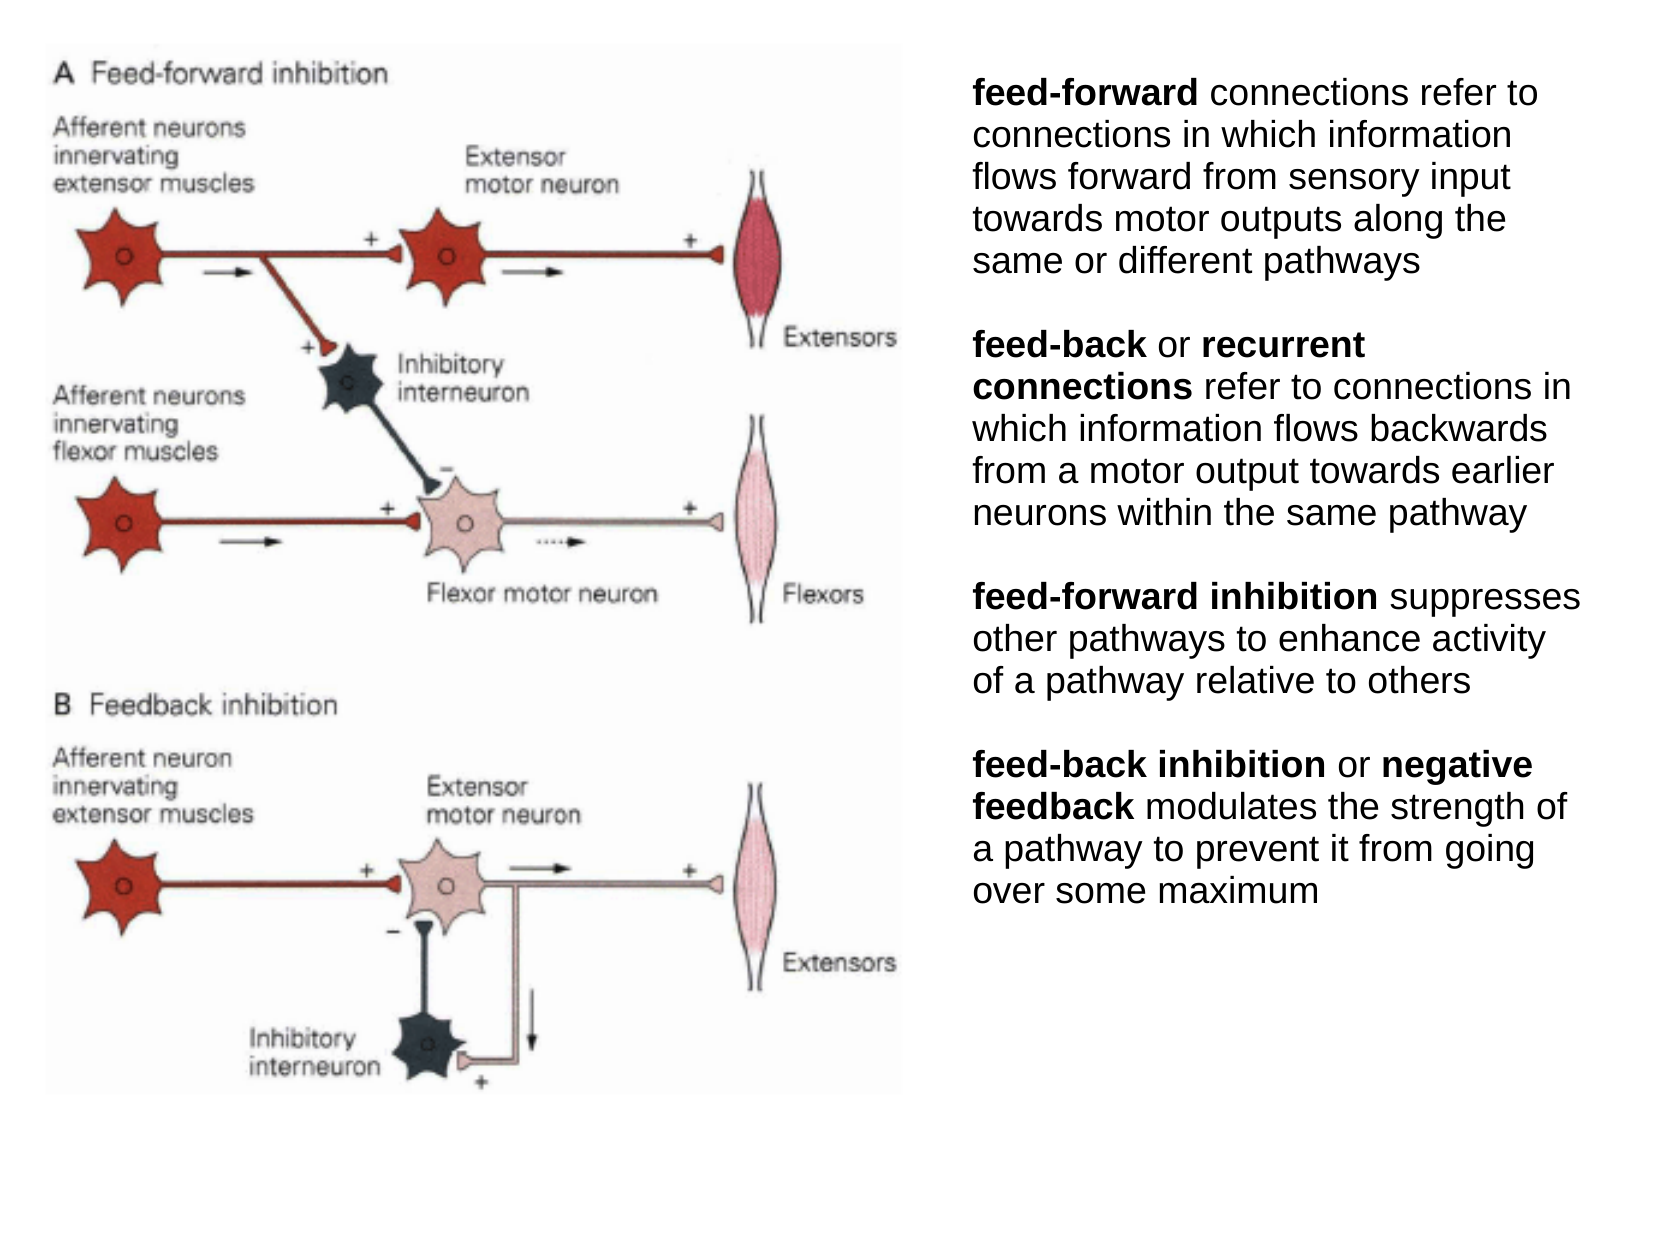

feed-forward connections refer to connections in which information flows forward from sensory input towards motor outputs along the same or different pathways
feed-back or recurrent connections refer to connections in which information flows backwards from a motor output towards earlier neurons within the same pathway
feed-forward inhibition suppresses other pathways to enhance activity of a pathway relative to others
feed-back inhibition or negative feedback modulates the strength of a pathway to prevent it from going over some maximum